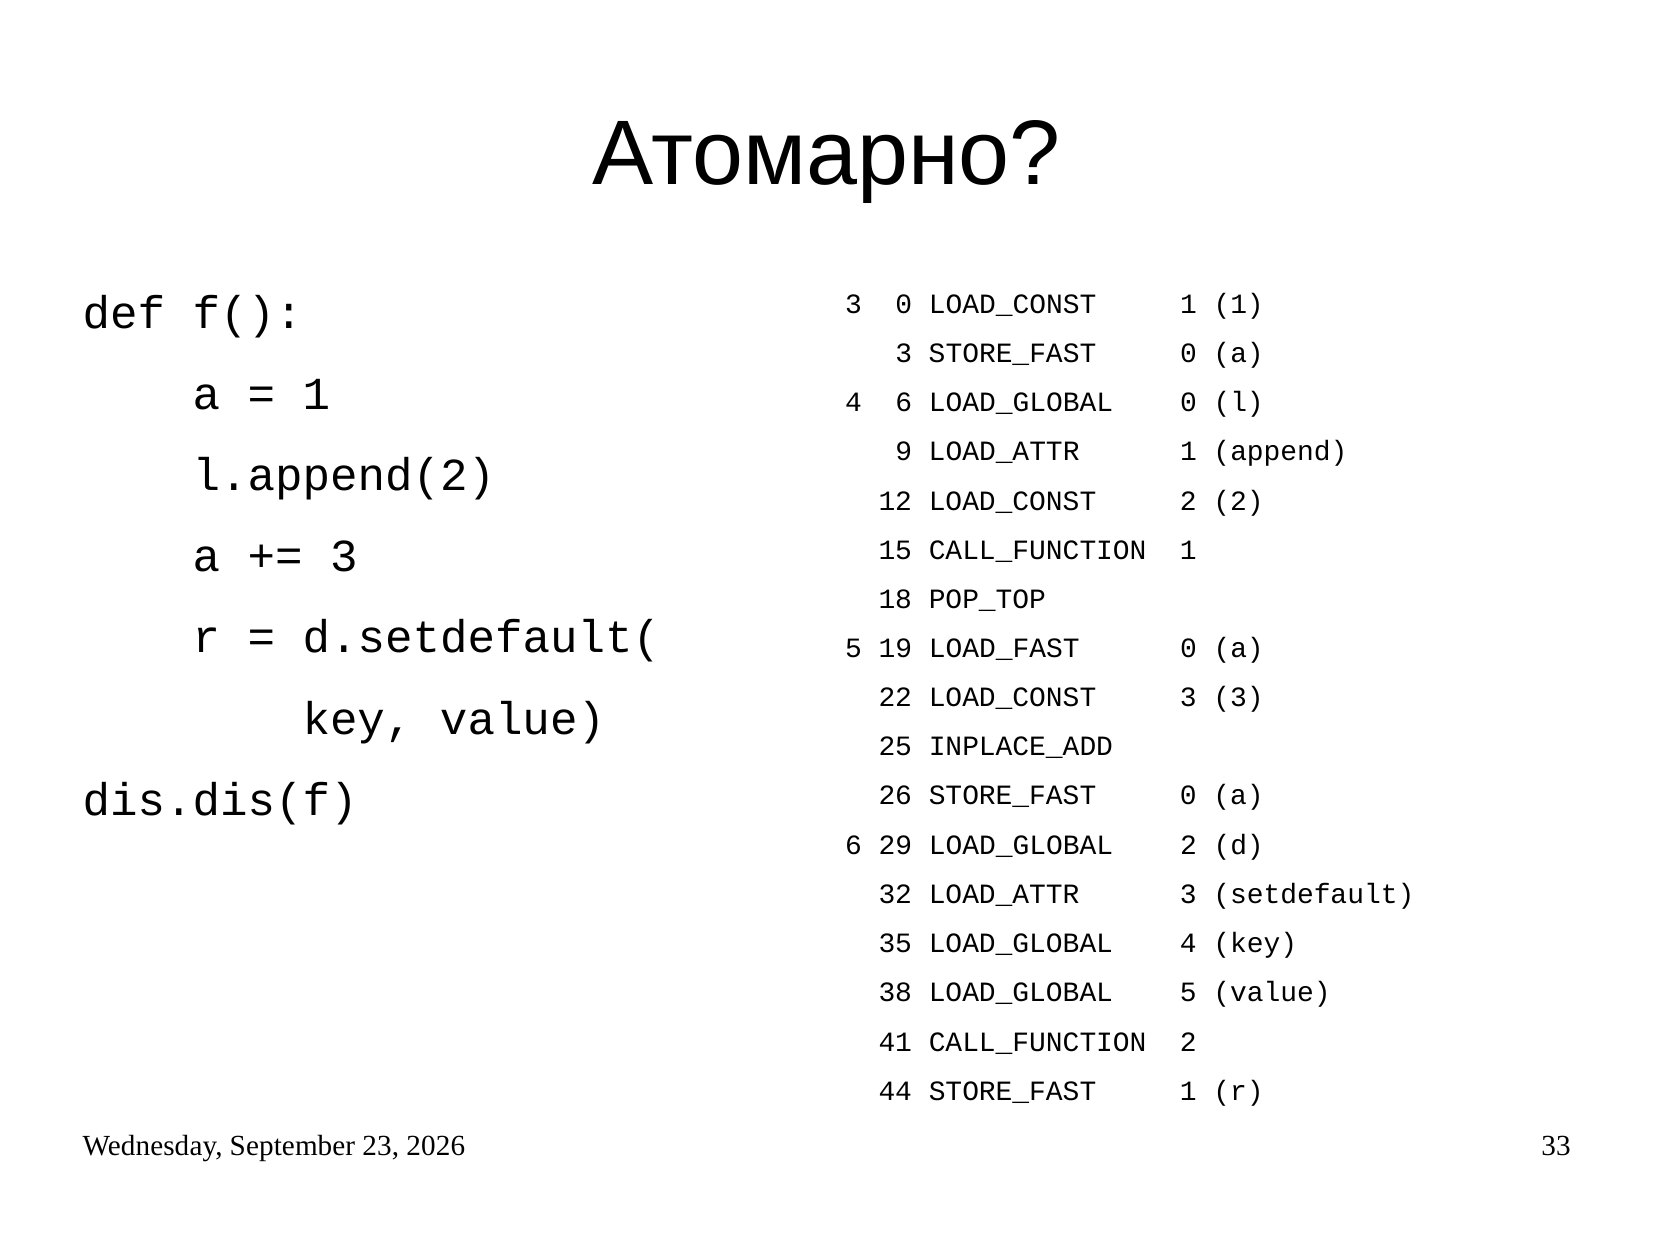

# Атомарно?
def f():
 a = 1
 l.append(2)
 a += 3
 r = d.setdefault(
 key, value)
dis.dis(f)
3 0 LOAD_CONST 1 (1)
 3 STORE_FAST 0 (a)
4 6 LOAD_GLOBAL 0 (l)
 9 LOAD_ATTR 1 (append)
 12 LOAD_CONST 2 (2)
 15 CALL_FUNCTION 1
 18 POP_TOP
5 19 LOAD_FAST 0 (a)
 22 LOAD_CONST 3 (3)
 25 INPLACE_ADD
 26 STORE_FAST 0 (a)
6 29 LOAD_GLOBAL 2 (d)
 32 LOAD_ATTR 3 (setdefault)
 35 LOAD_GLOBAL 4 (key)
 38 LOAD_GLOBAL 5 (value)
 41 CALL_FUNCTION 2
 44 STORE_FAST 1 (r)
33